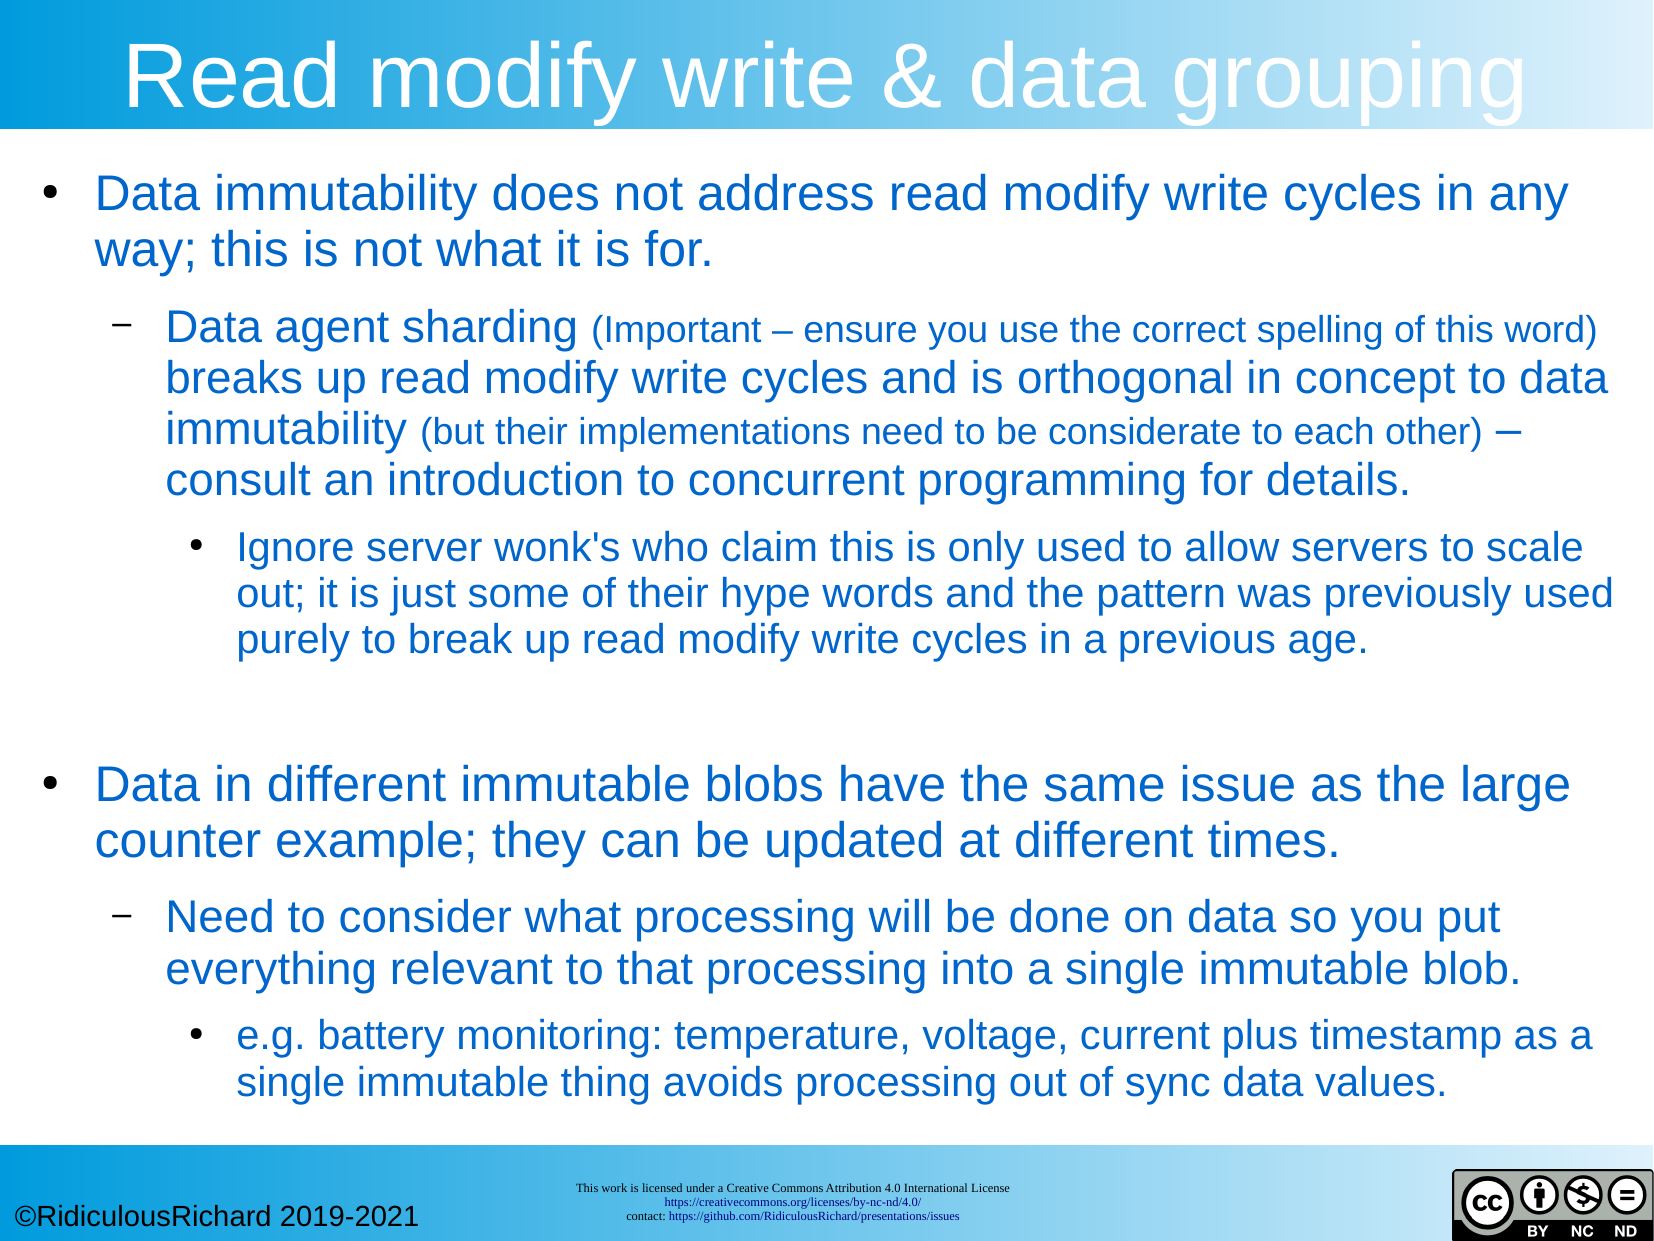

# Read modify write & data grouping
Data immutability does not address read modify write cycles in any way; this is not what it is for.
Data agent sharding (Important – ensure you use the correct spelling of this word) breaks up read modify write cycles and is orthogonal in concept to data immutability (but their implementations need to be considerate to each other) – consult an introduction to concurrent programming for details.
Ignore server wonk's who claim this is only used to allow servers to scale out; it is just some of their hype words and the pattern was previously used purely to break up read modify write cycles in a previous age.
Data in different immutable blobs have the same issue as the large counter example; they can be updated at different times.
Need to consider what processing will be done on data so you put everything relevant to that processing into a single immutable blob.
e.g. battery monitoring: temperature, voltage, current plus timestamp as a single immutable thing avoids processing out of sync data values.